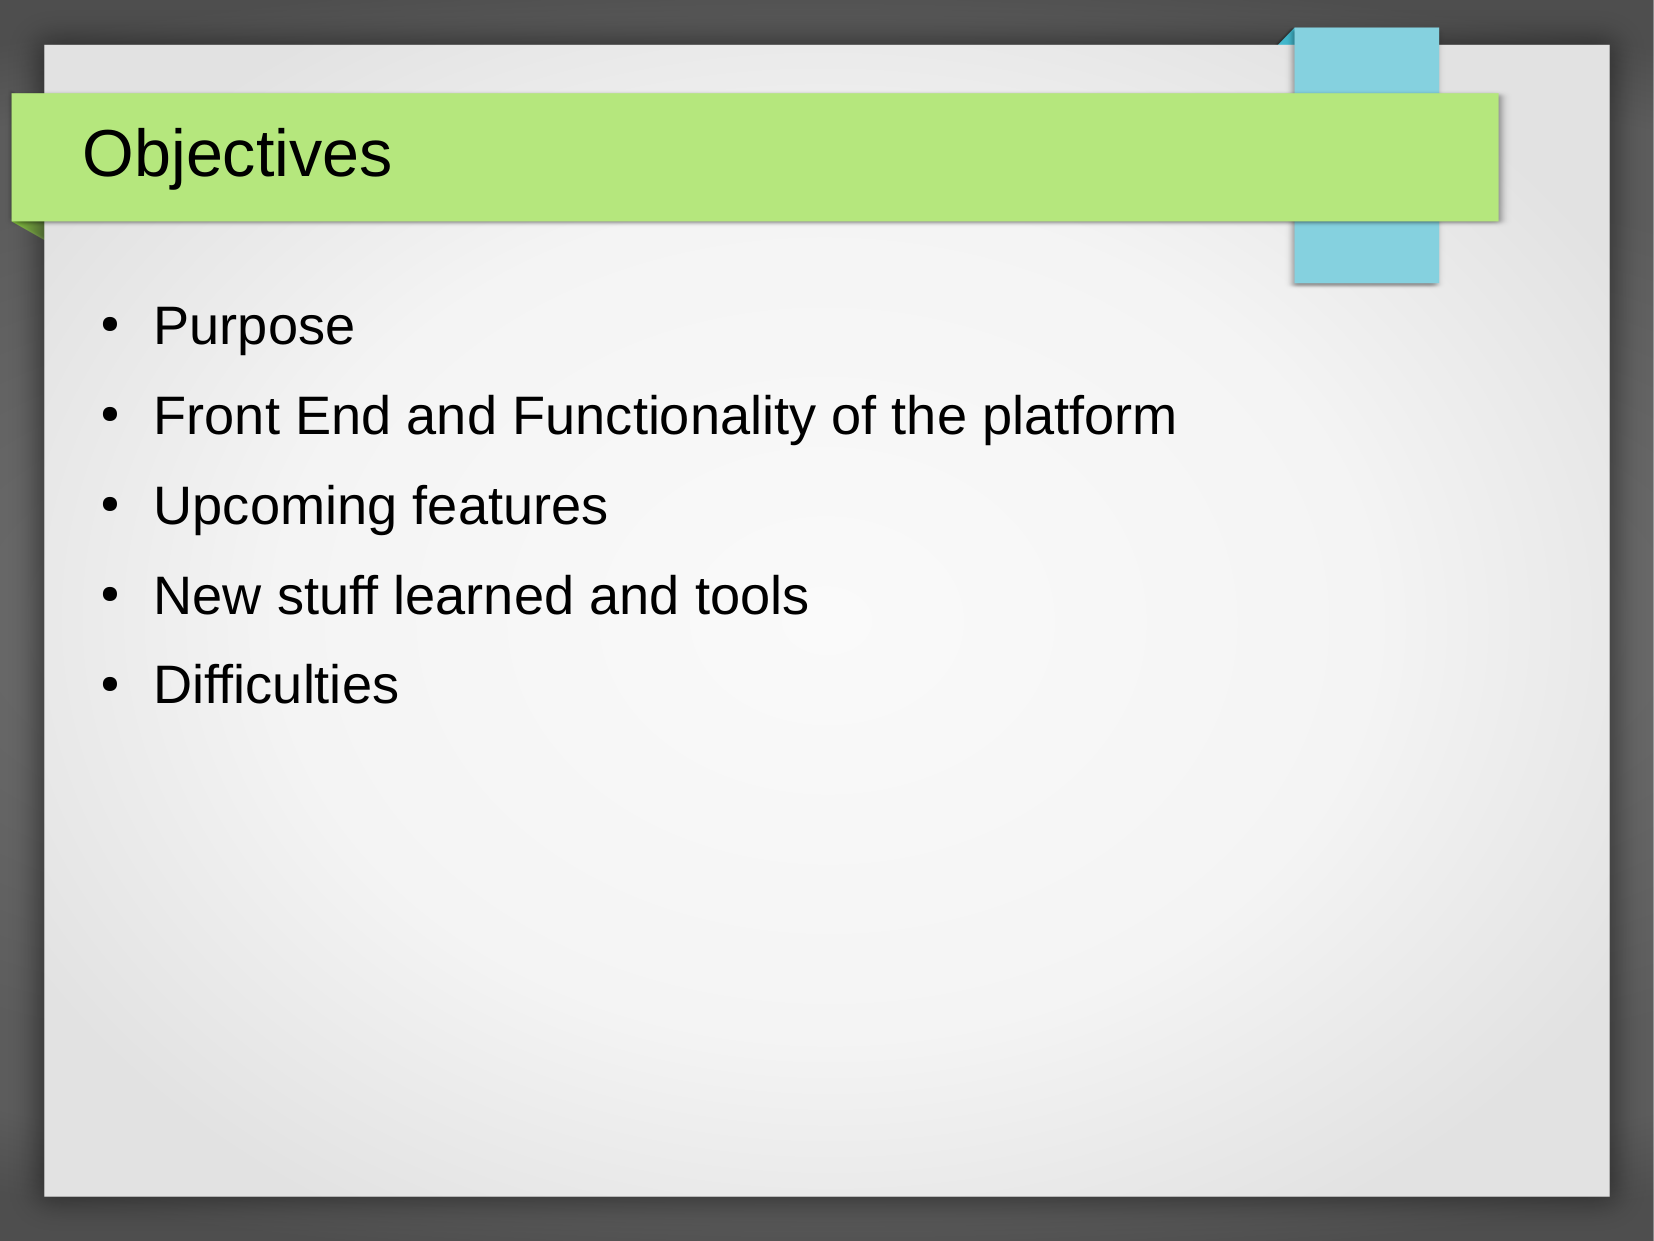

# Objectives
Purpose
Front End and Functionality of the platform
Upcoming features
New stuff learned and tools
Difficulties